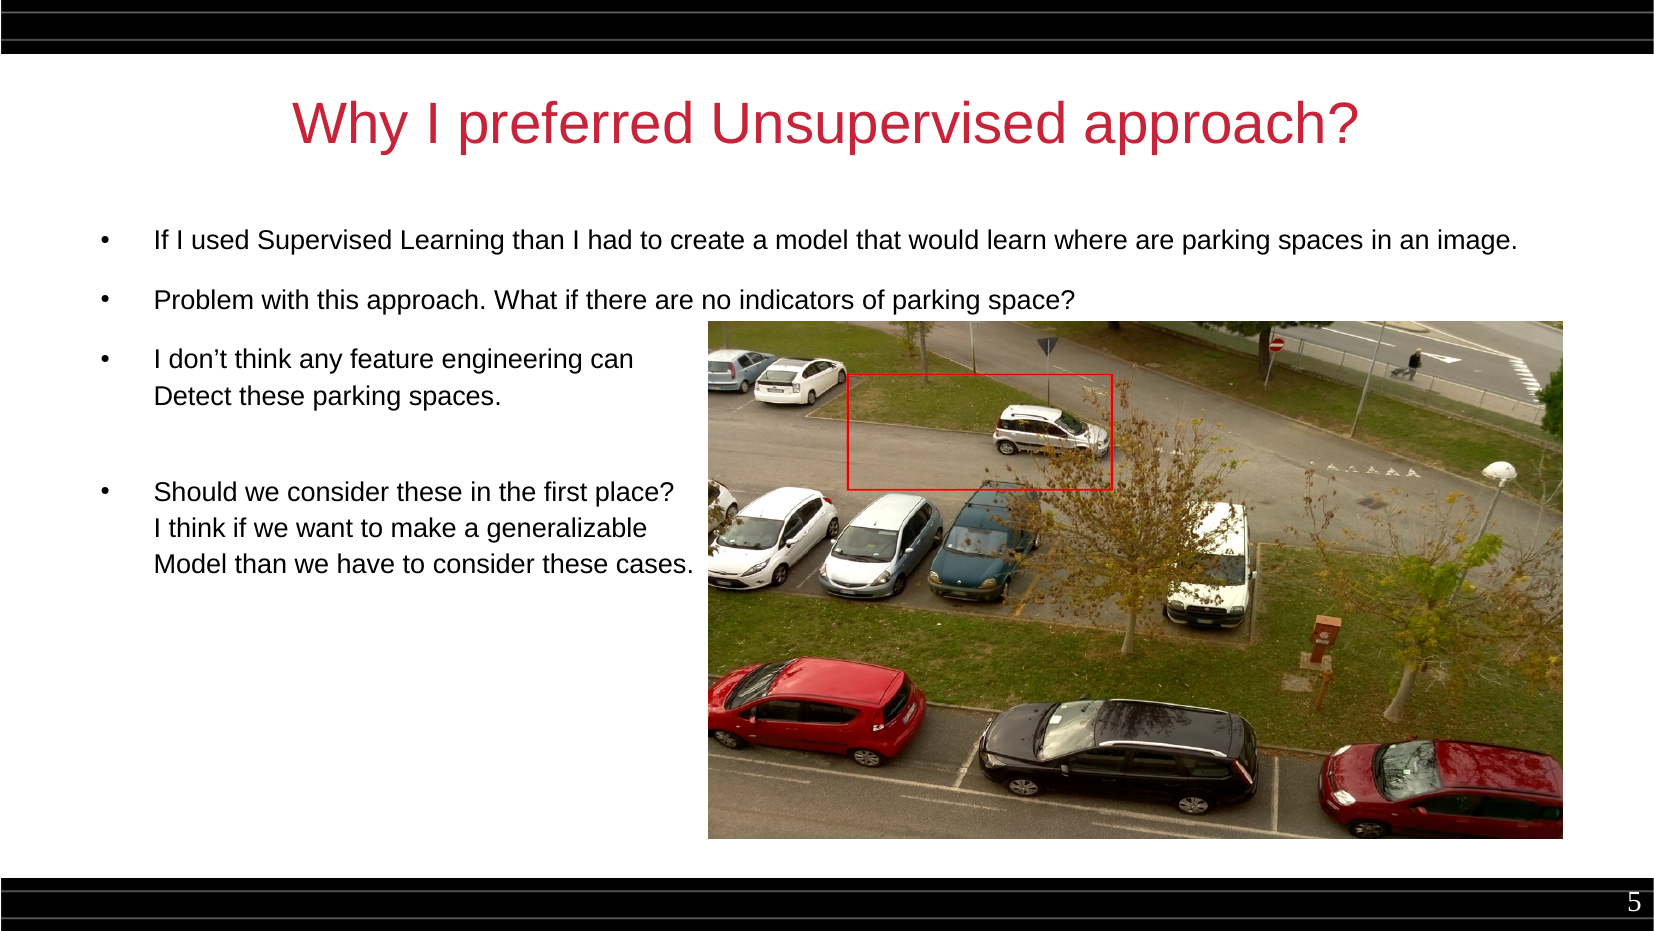

# Why I preferred Unsupervised approach?
If I used Supervised Learning than I had to create a model that would learn where are parking spaces in an image.
Problem with this approach. What if there are no indicators of parking space?
I don’t think any feature engineering can
Detect these parking spaces.
Should we consider these in the first place?
I think if we want to make a generalizable
Model than we have to consider these cases.